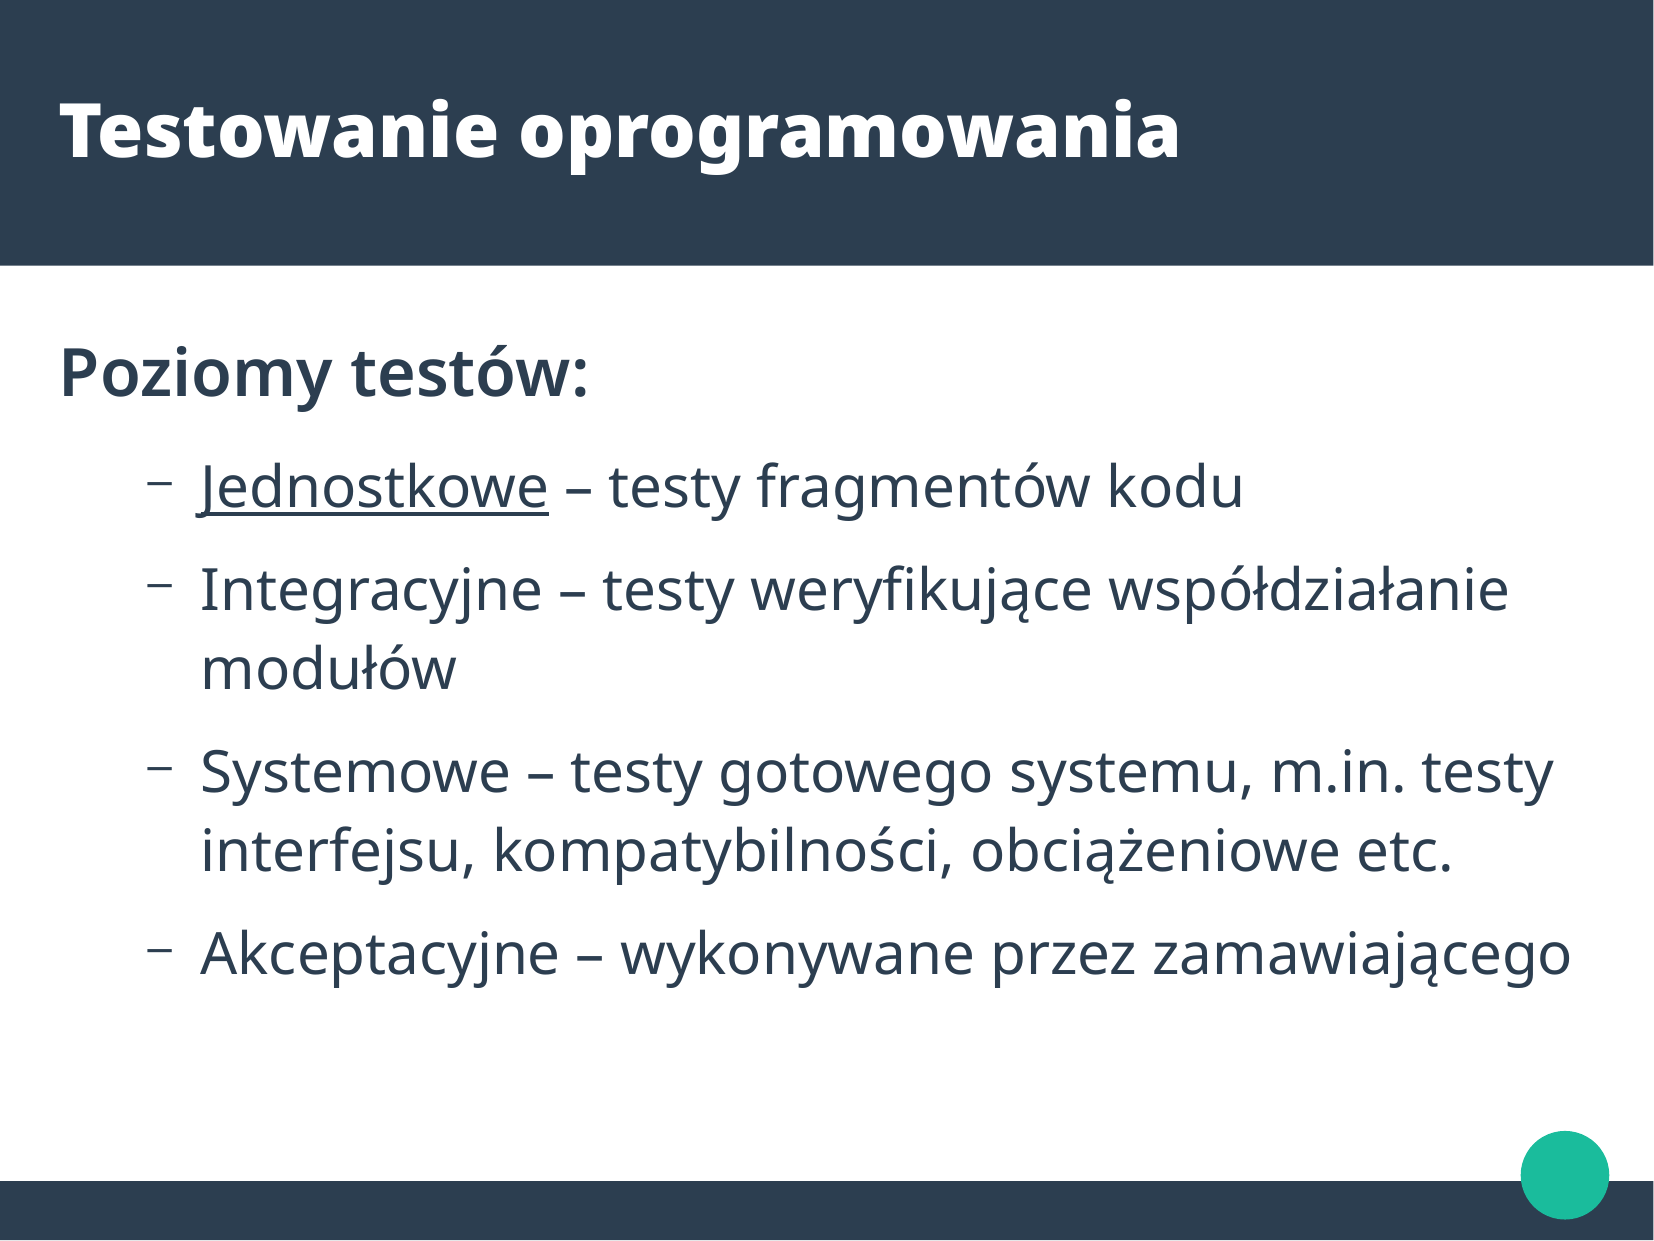

# Testowanie oprogramowania
Poziomy testów:
Jednostkowe – testy fragmentów kodu
Integracyjne – testy weryfikujące współdziałanie modułów
Systemowe – testy gotowego systemu, m.in. testy interfejsu, kompatybilności, obciążeniowe etc.
Akceptacyjne – wykonywane przez zamawiającego